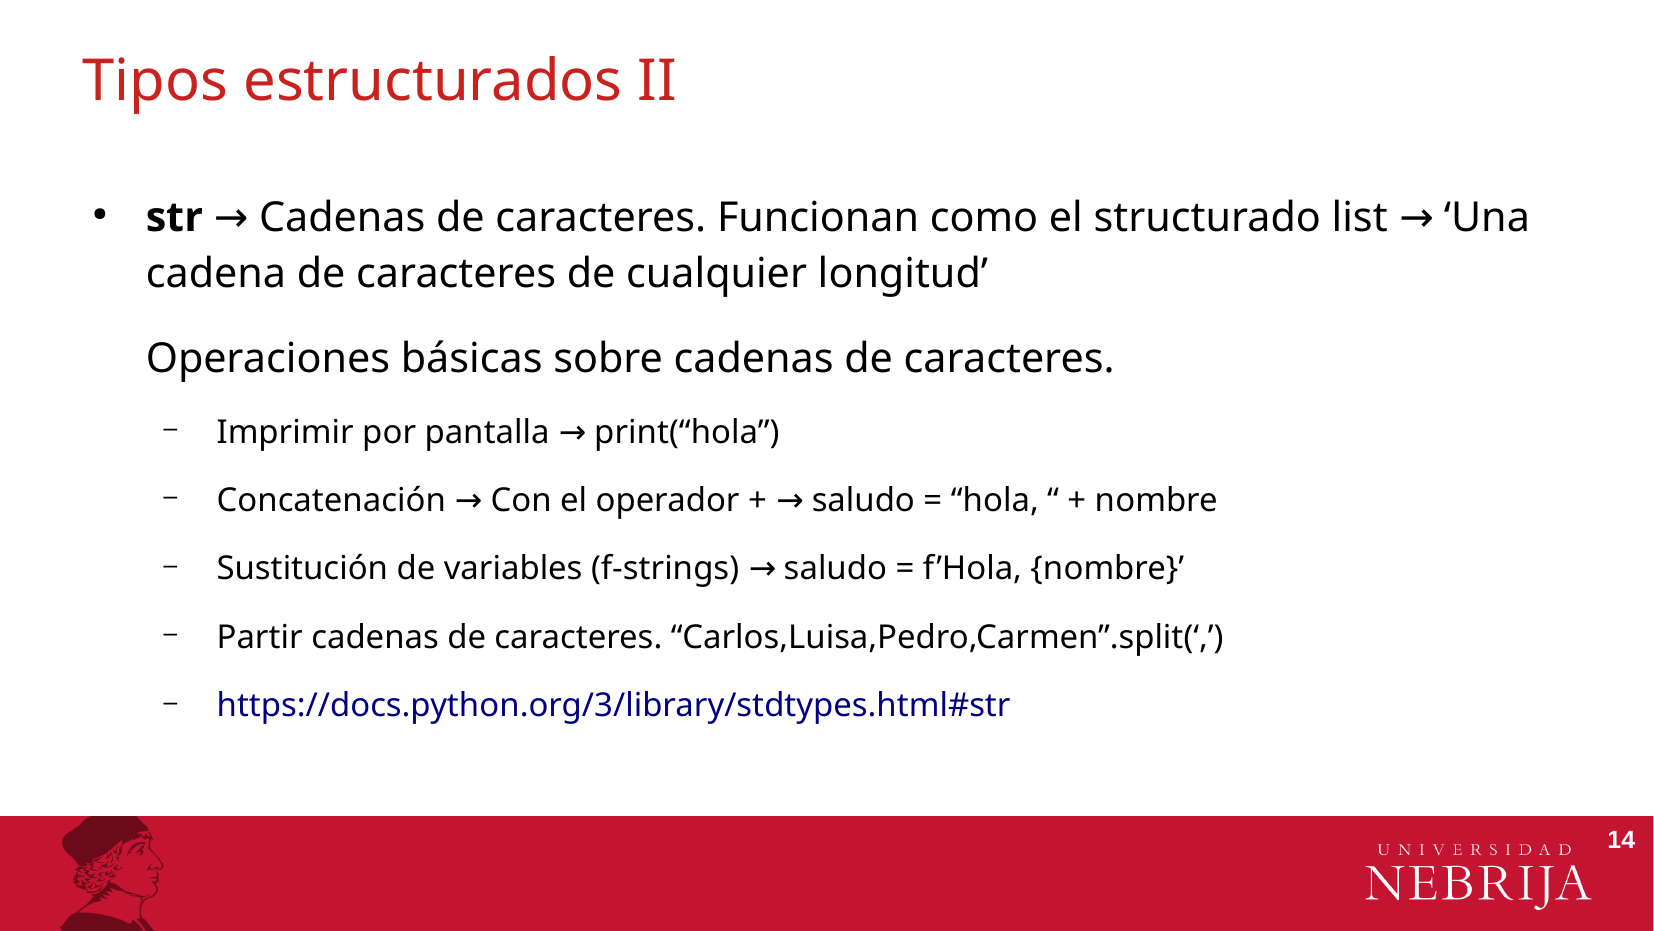

# Tipos estructurados II
str → Cadenas de caracteres. Funcionan como el structurado list → ‘Una cadena de caracteres de cualquier longitud’
Operaciones básicas sobre cadenas de caracteres.
Imprimir por pantalla → print(“hola”)
Concatenación → Con el operador + → saludo = “hola, “ + nombre
Sustitución de variables (f-strings) → saludo = f’Hola, {nombre}’
Partir cadenas de caracteres. “Carlos,Luisa,Pedro,Carmen”.split(‘,’)
https://docs.python.org/3/library/stdtypes.html#str